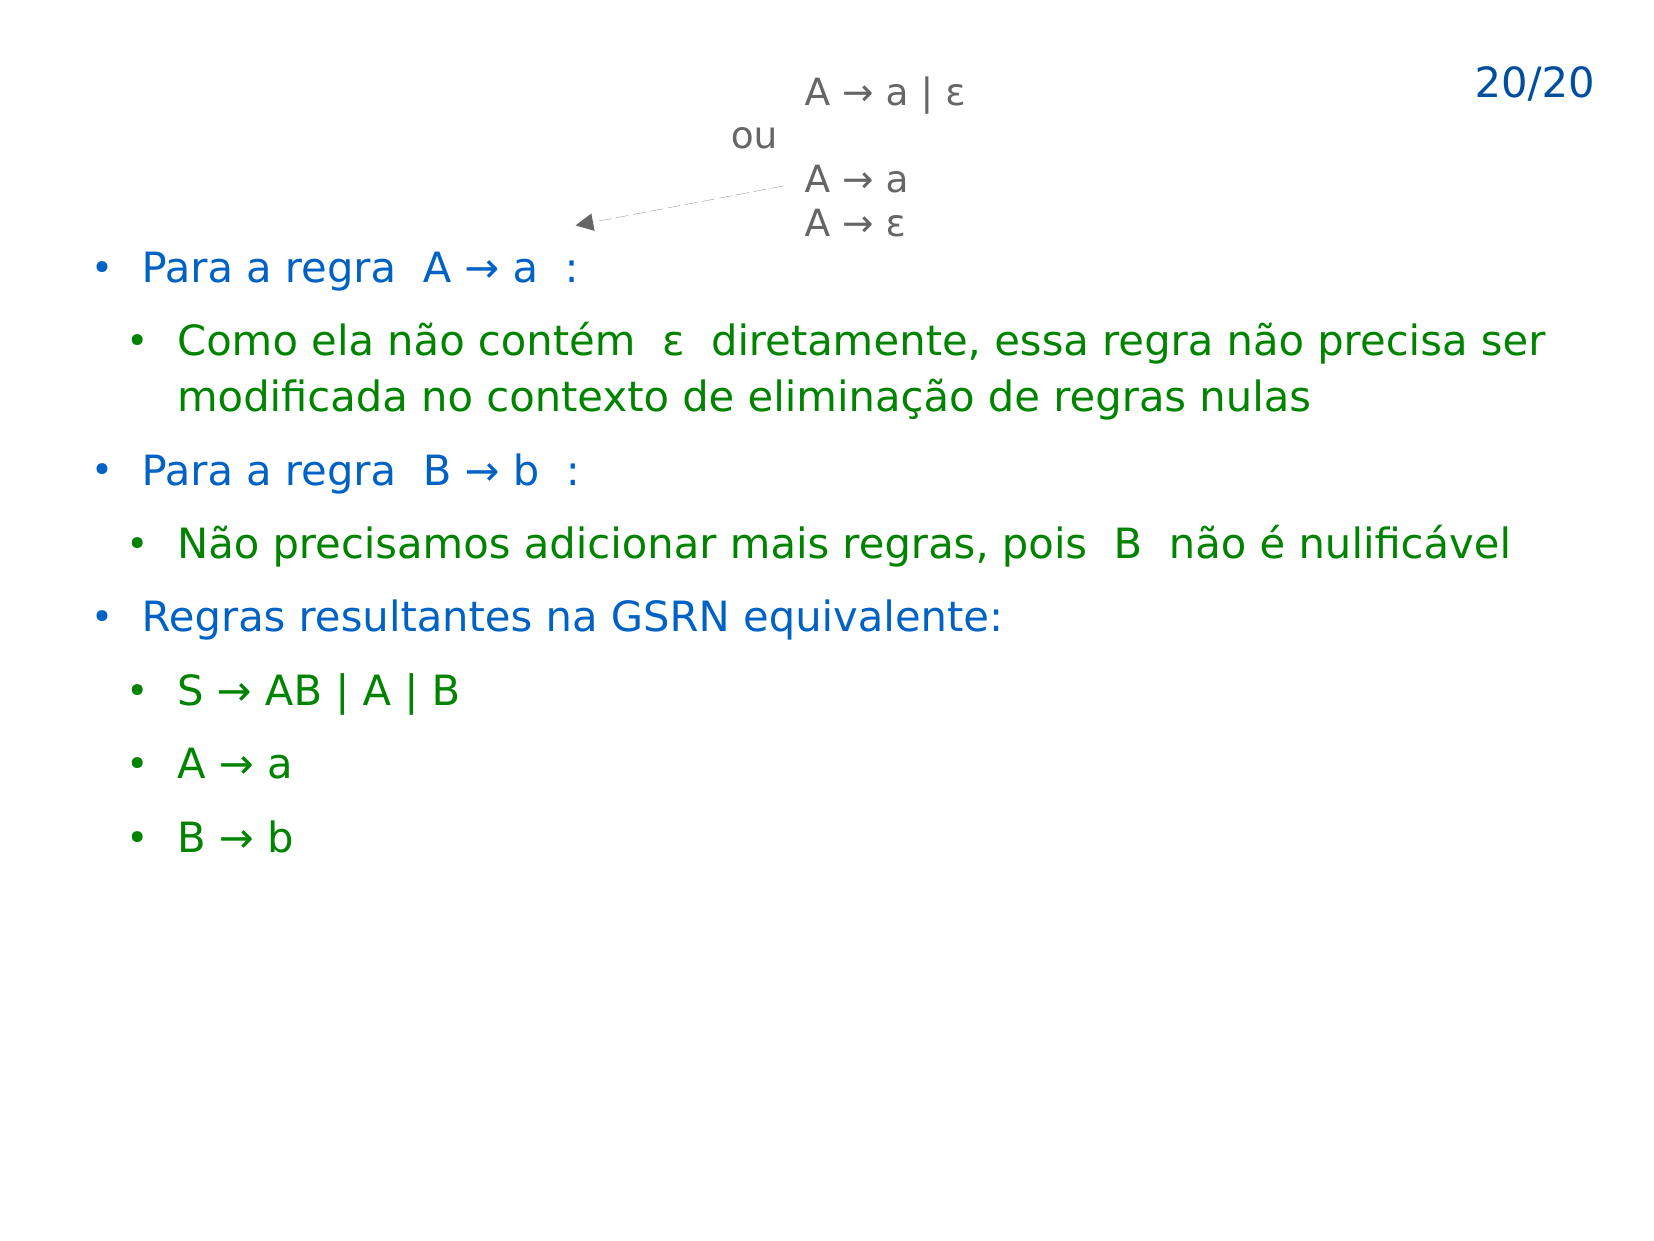

#
20
	A → a | ε
ou
	A → a
	A → ε
Para a regra A → a :
Como ela não contém ε diretamente, essa regra não precisa ser modificada no contexto de eliminação de regras nulas
Para a regra B → b :
Não precisamos adicionar mais regras, pois B não é nulificável
Regras resultantes na GSRN equivalente:
S → AB | A | B
A → a
B → b